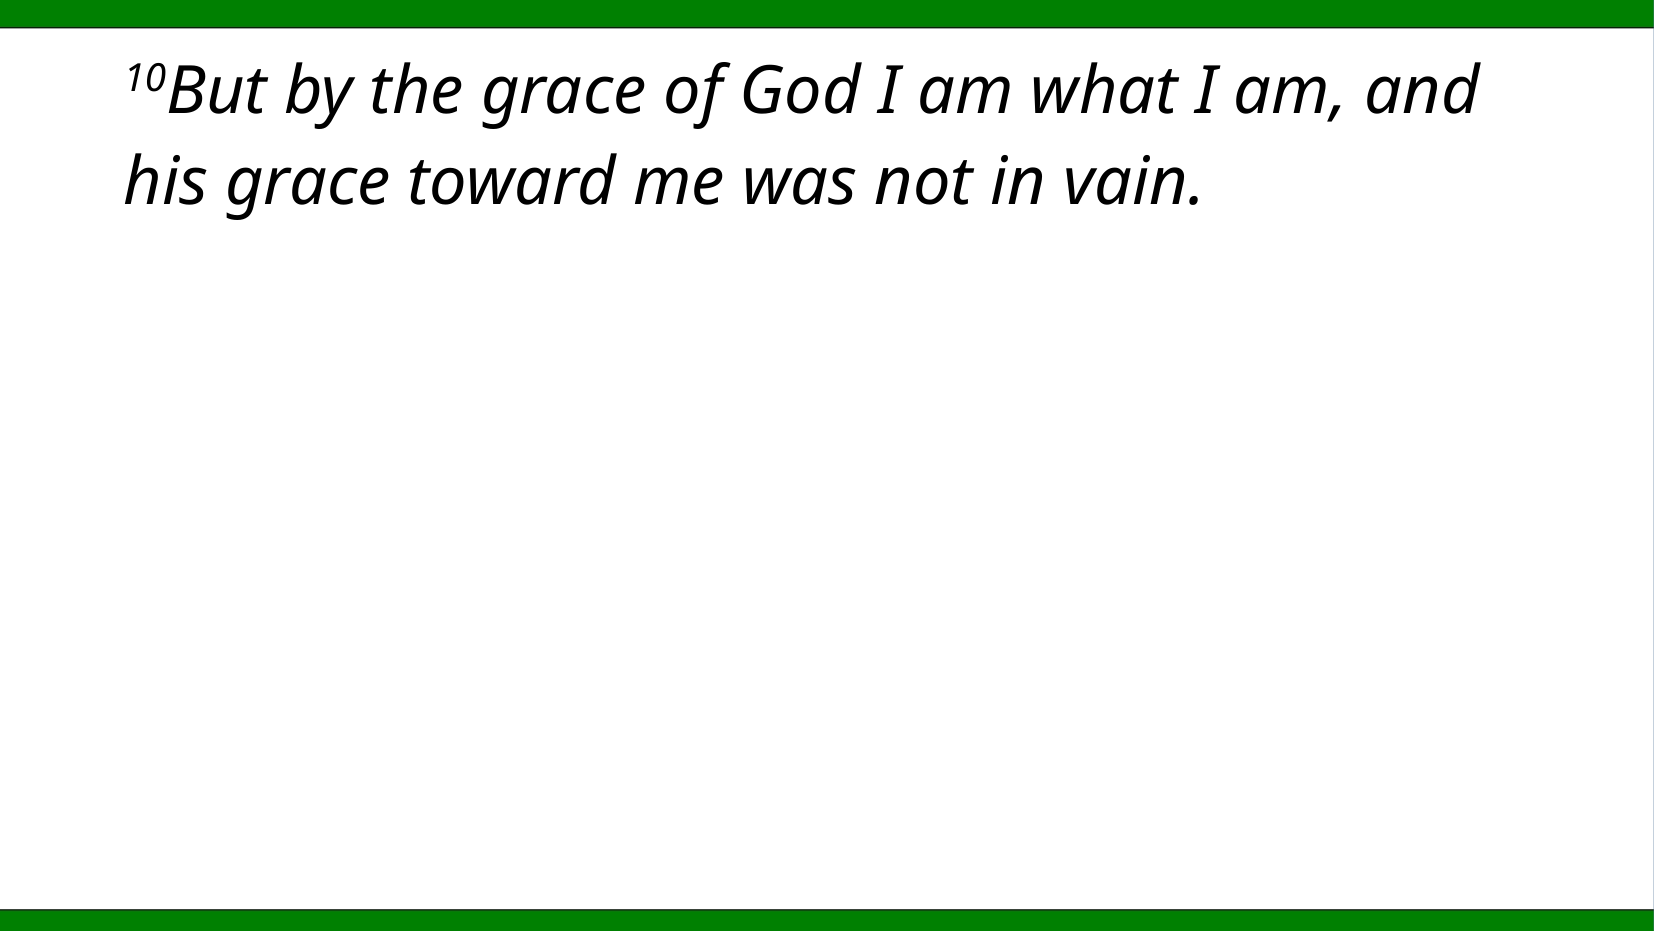

10But by the grace of God I am what I am, and his grace toward me was not in vain.